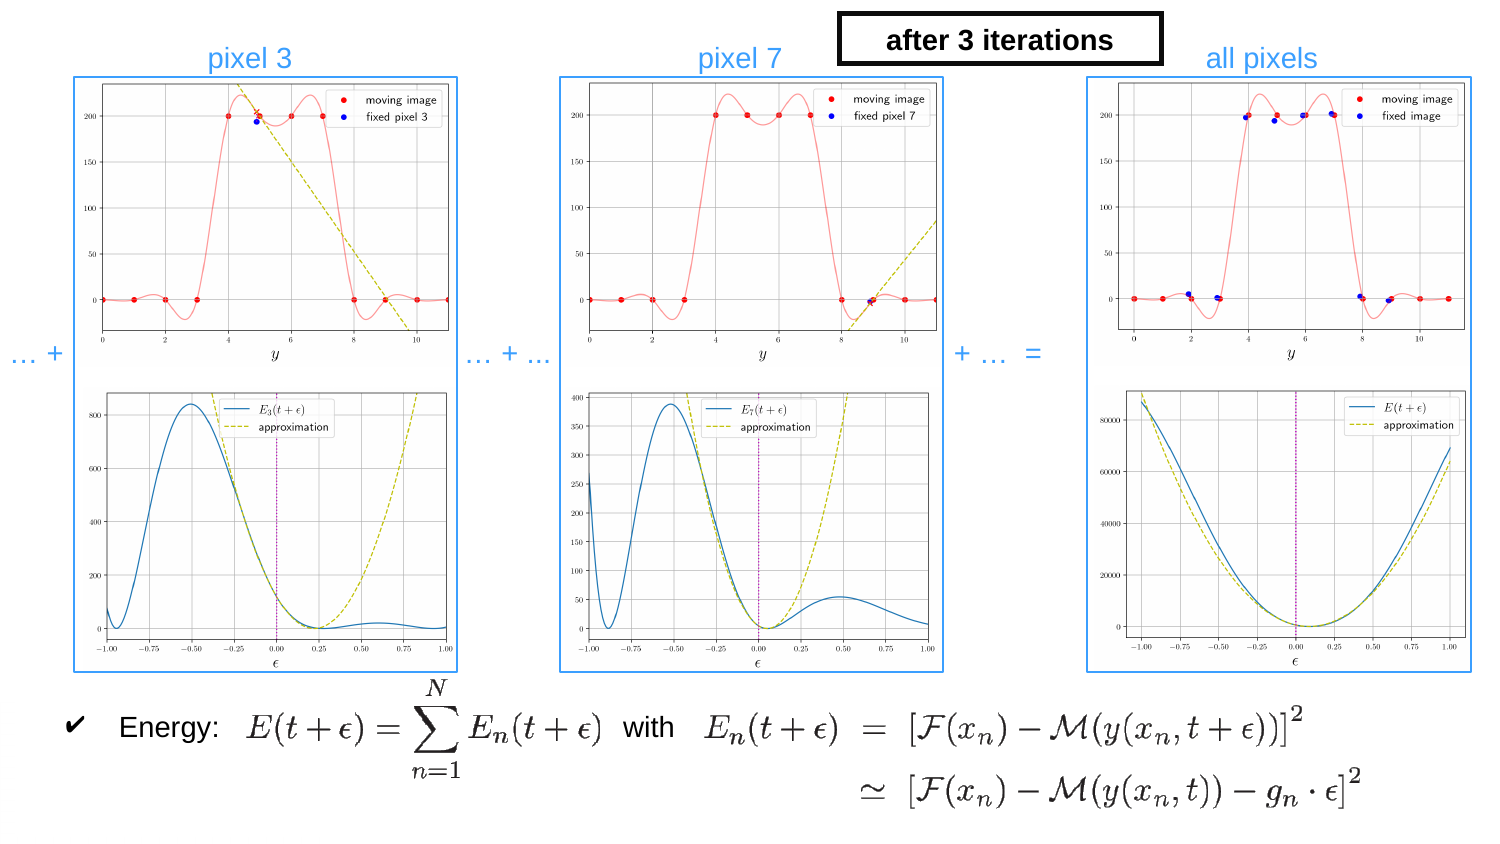

after 3 iterations
# pixel 3
pixel 7
all pixels
… +
… + ...
+ … =
Energy: with